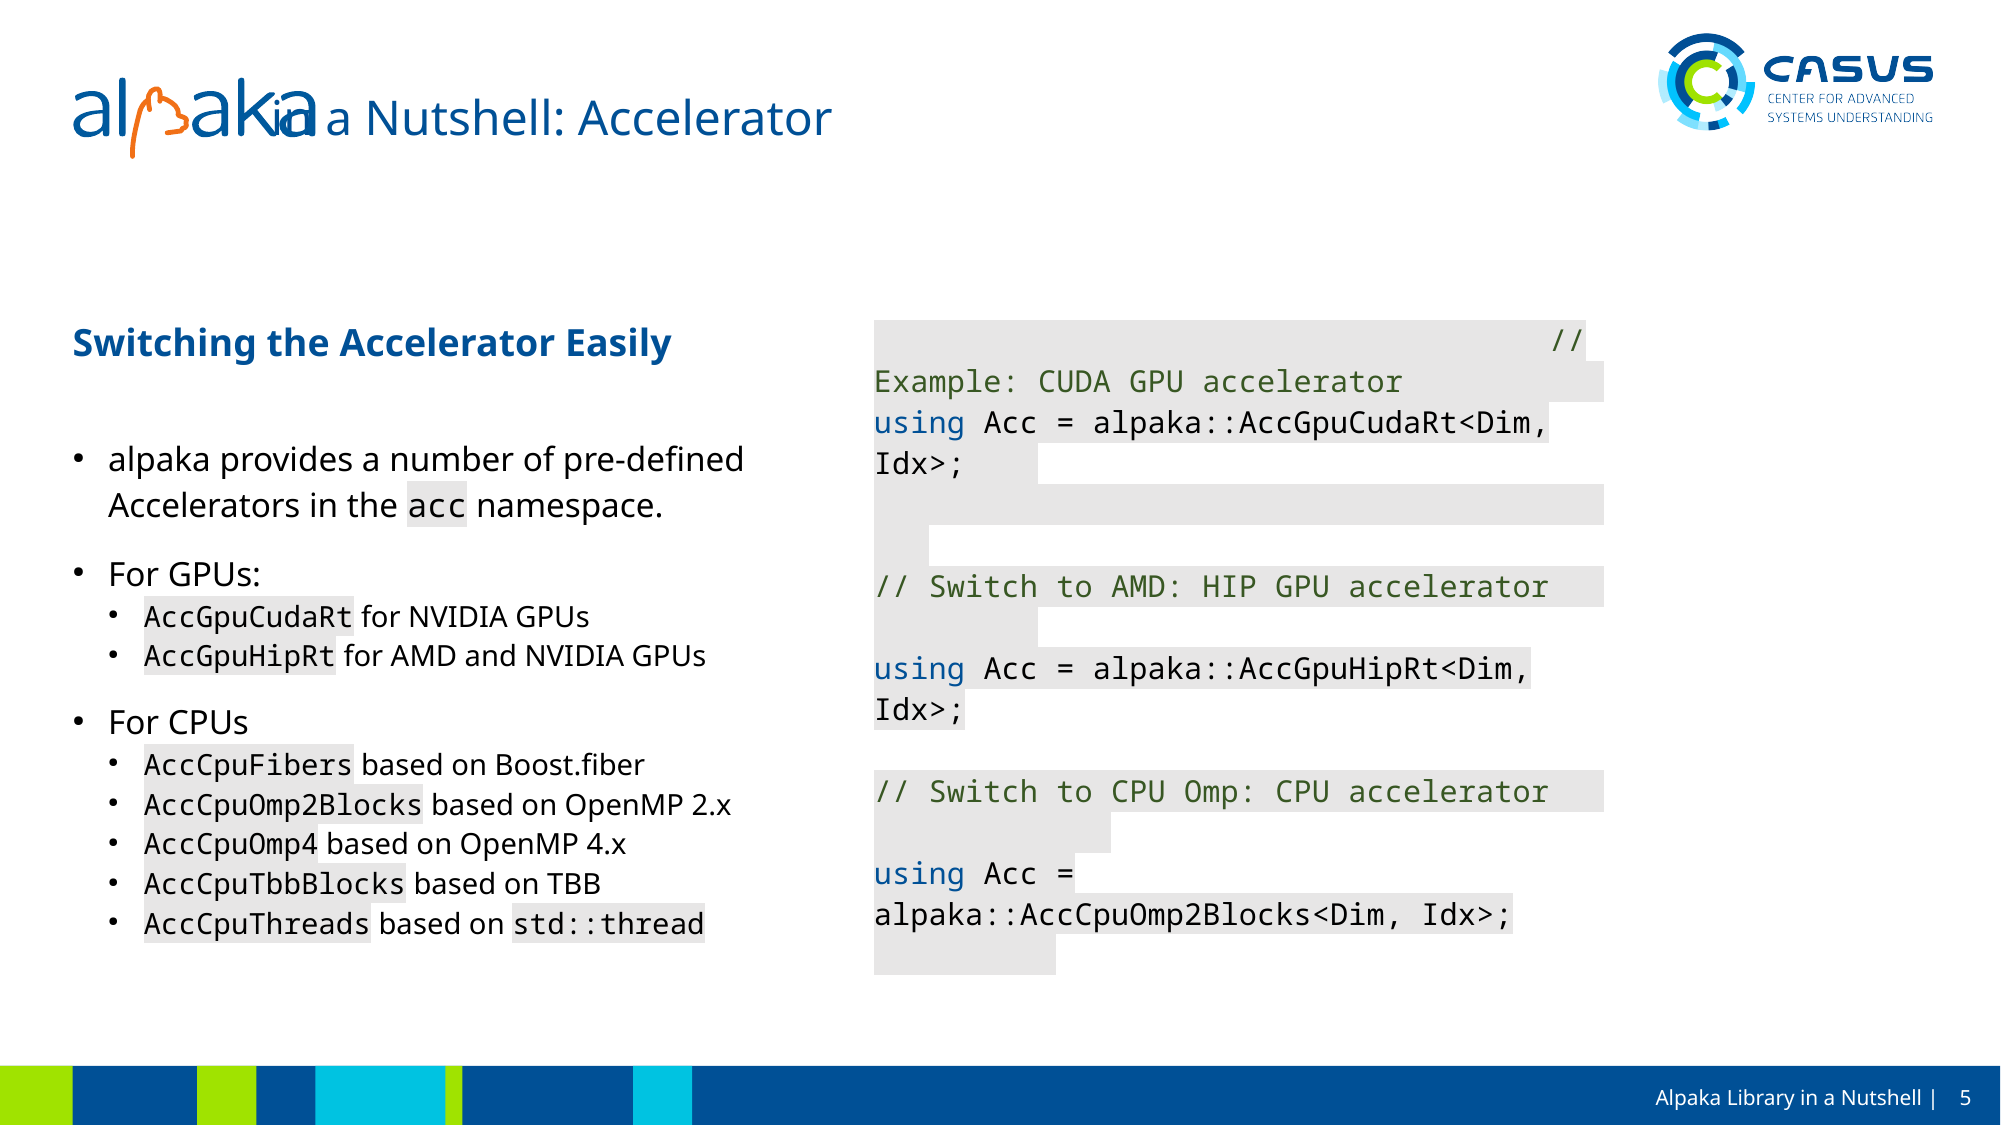

#
 in a Nutshell: Accelerator
Switching the Accelerator Easily
alpaka provides a number of pre-defined Accelerators in the acc namespace.
For GPUs:
AccGpuCudaRt for NVIDIA GPUs
AccGpuHipRt for AMD and NVIDIA GPUs
For CPUs
AccCpuFibers based on Boost.fiber
AccCpuOmp2Blocks based on OpenMP 2.x
AccCpuOmp4 based on OpenMP 4.x
AccCpuTbbBlocks based on TBB
AccCpuThreads based on std::thread
 // Example: CUDA GPU accelerator
using Acc = alpaka::AccGpuCudaRt<Dim, Idx>;
// Switch to AMD: HIP GPU accelerator
using Acc = alpaka::AccGpuHipRt<Dim, Idx>;
// Switch to CPU Omp: CPU accelerator
using Acc = alpaka::AccCpuOmp2Blocks<Dim, Idx>;
Alpaka Library in a Nutshell
5